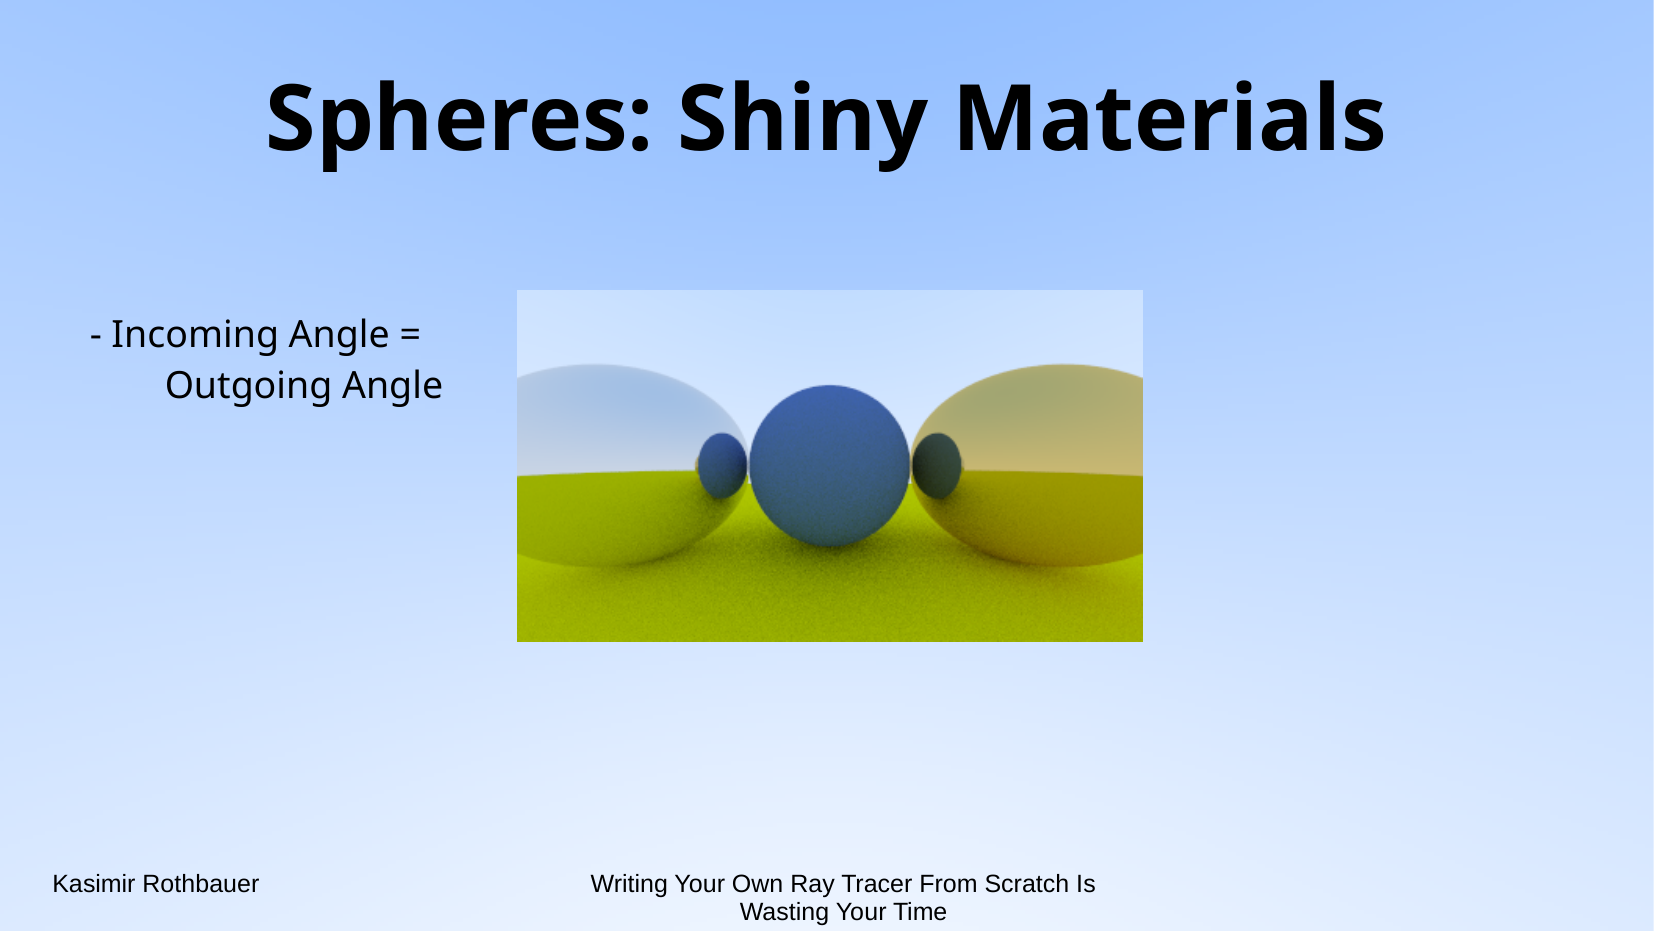

# Spheres: Shiny Materials
- Incoming Angle =
	Outgoing Angle
Writing Your Own Ray Tracer From Scratch Is Wasting Your Time
Kasimir Rothbauer